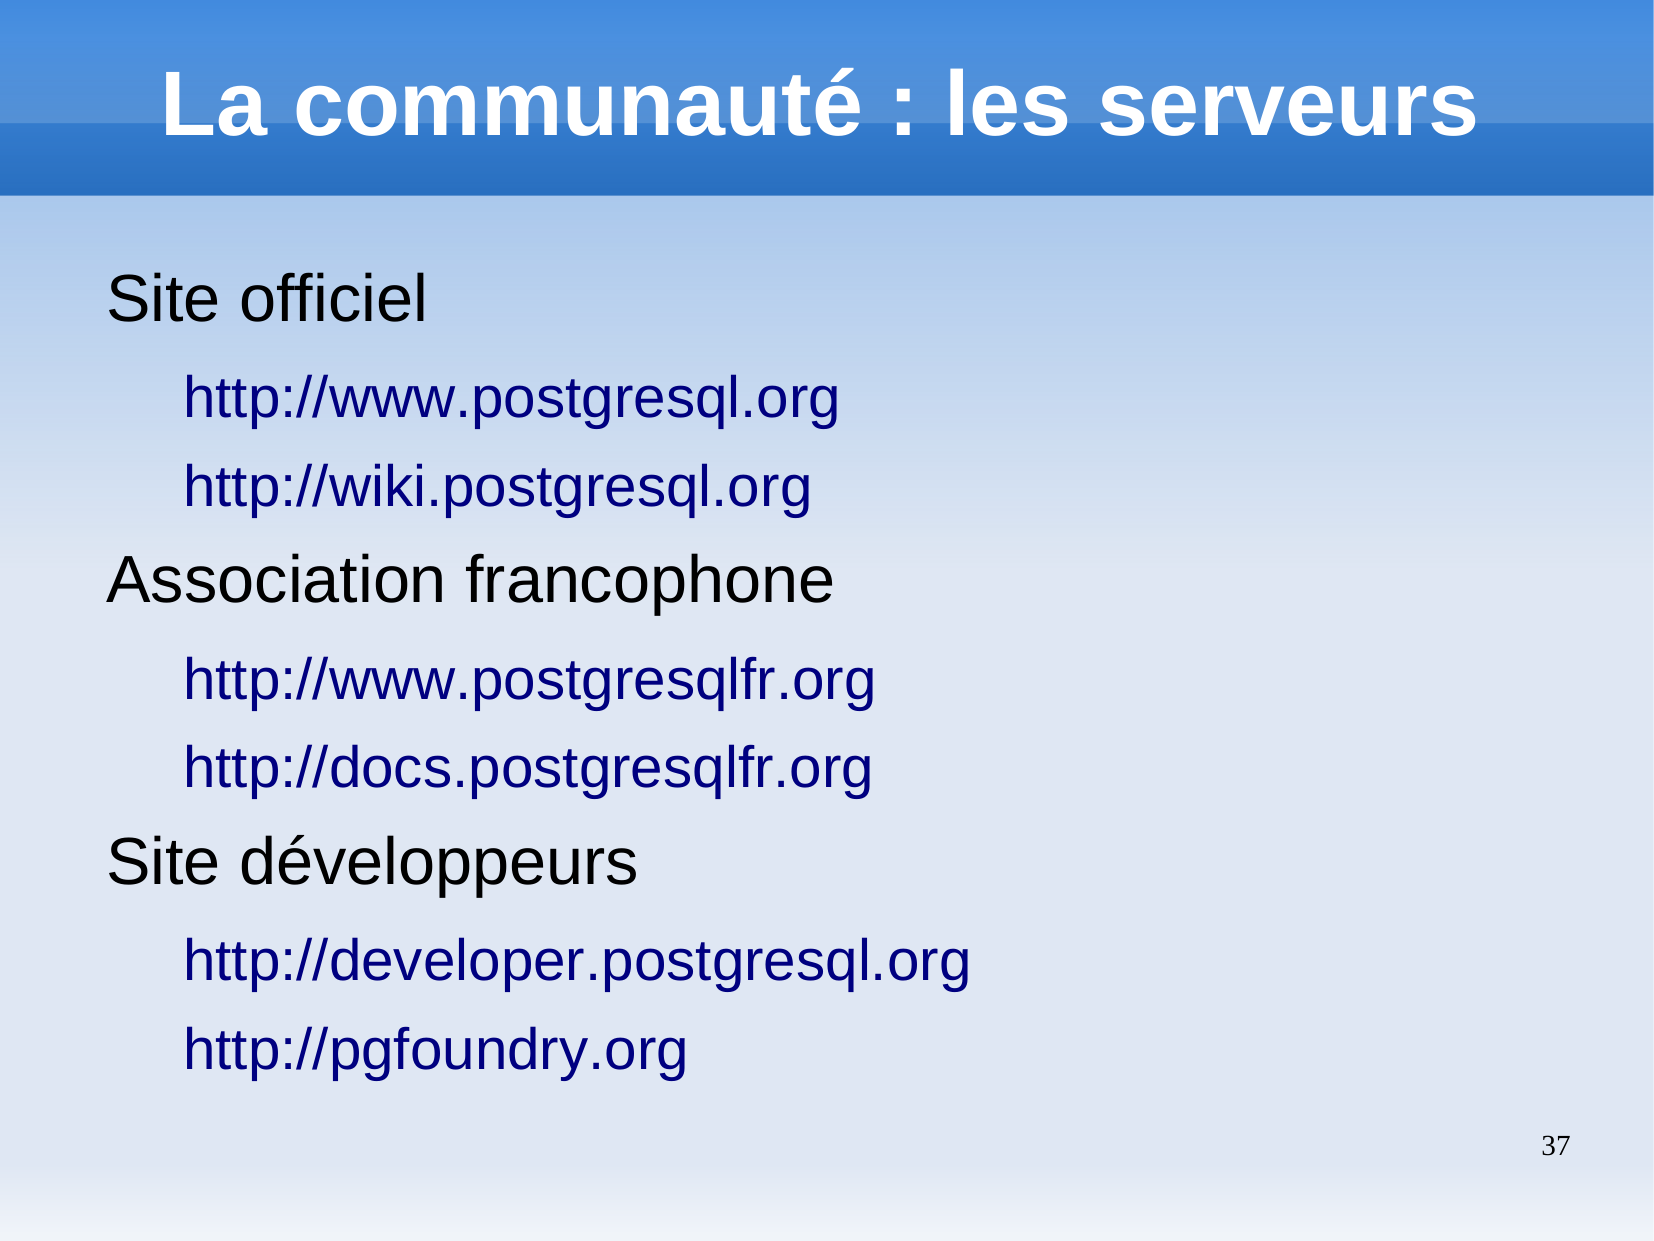

# La communauté : les serveurs
Site officiel
http://www.postgresql.org
http://wiki.postgresql.org
Association francophone
http://www.postgresqlfr.org
http://docs.postgresqlfr.org
Site développeurs
http://developer.postgresql.org
http://pgfoundry.org
37